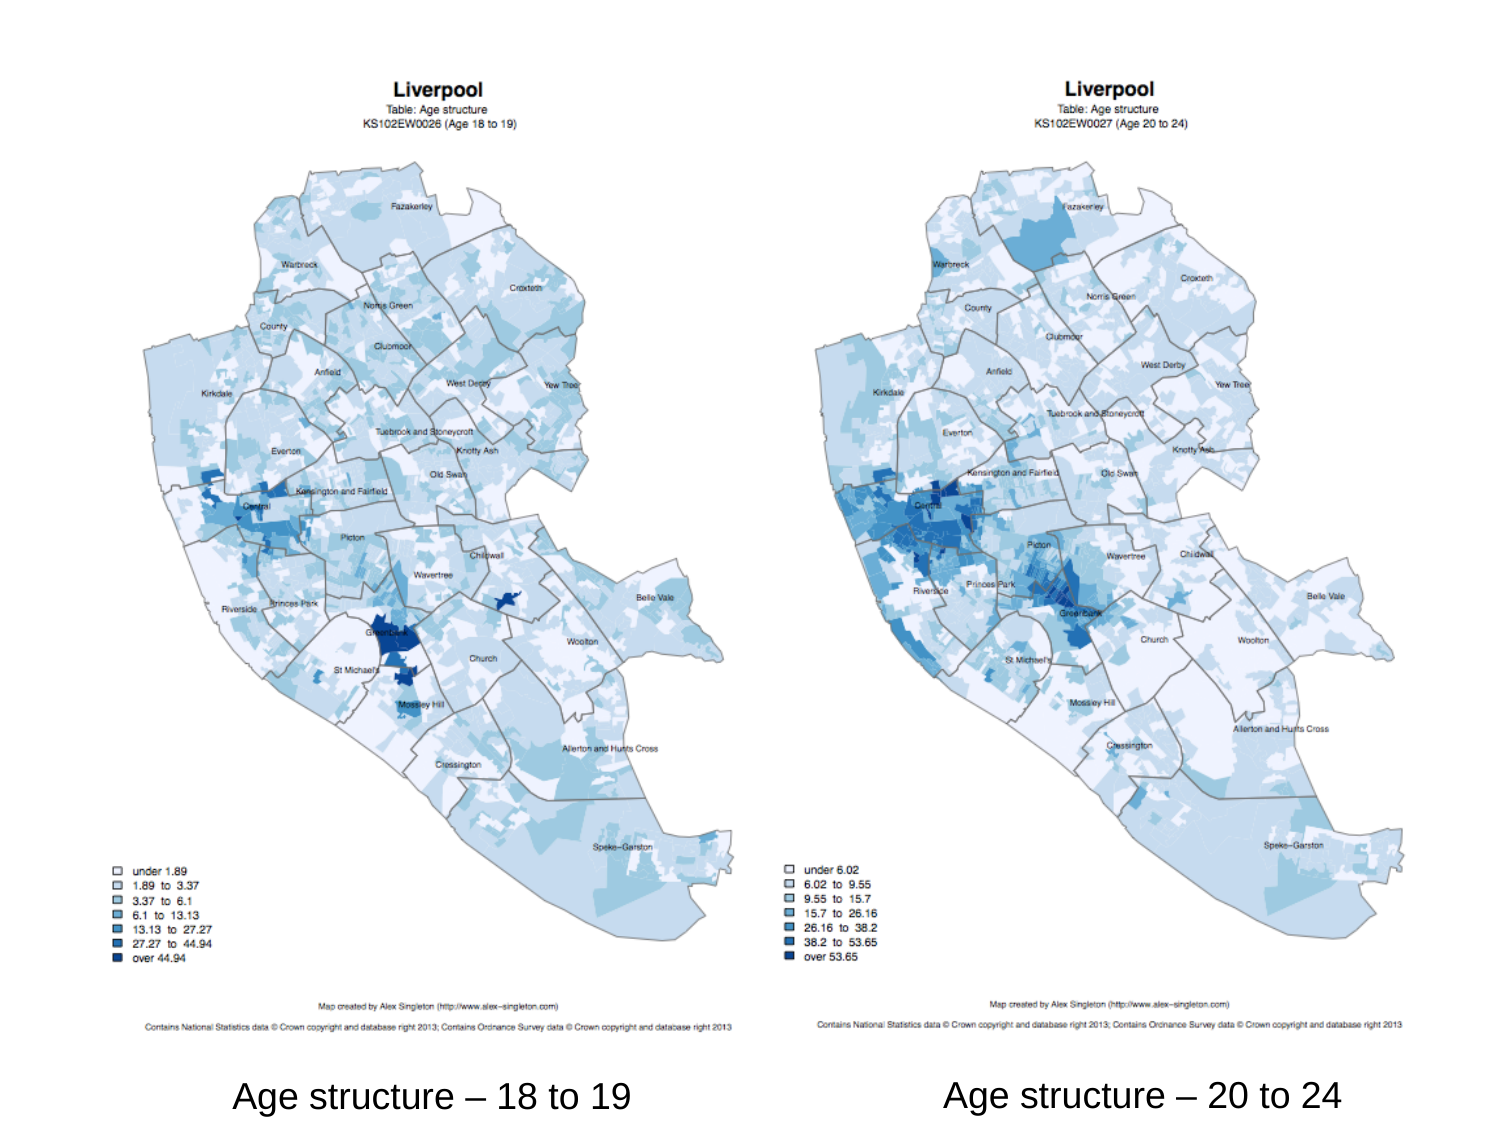

Age structure – 20 to 24
Age structure – 18 to 19